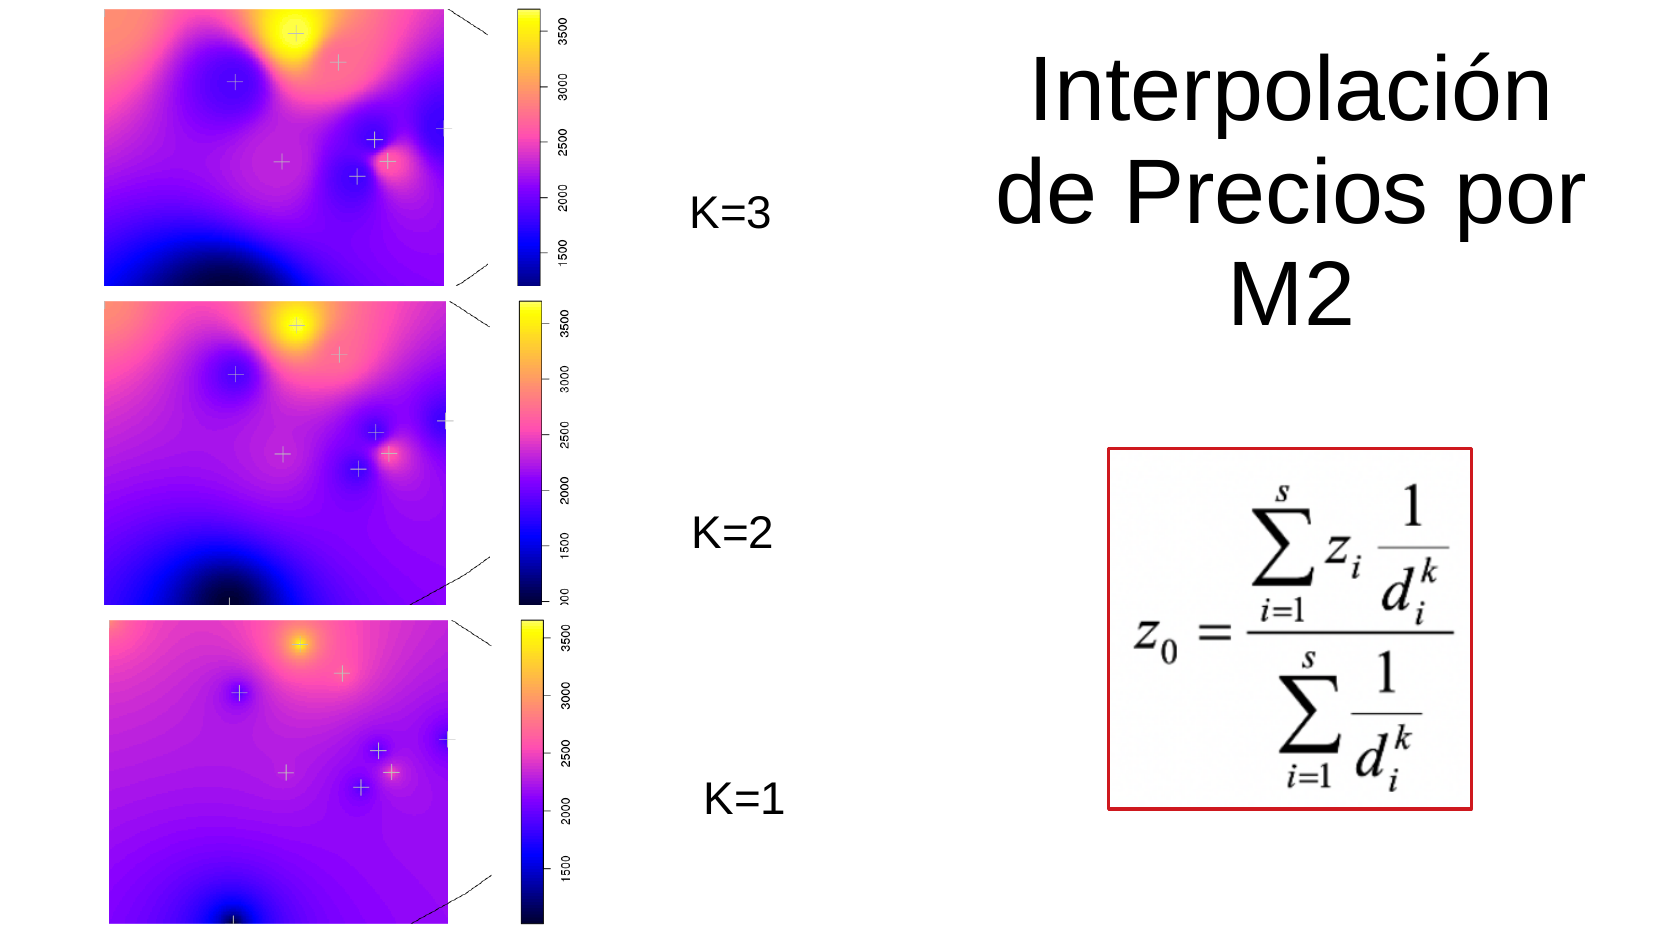

# Interpolación de Precios por M2
K=3
K=2
K=1